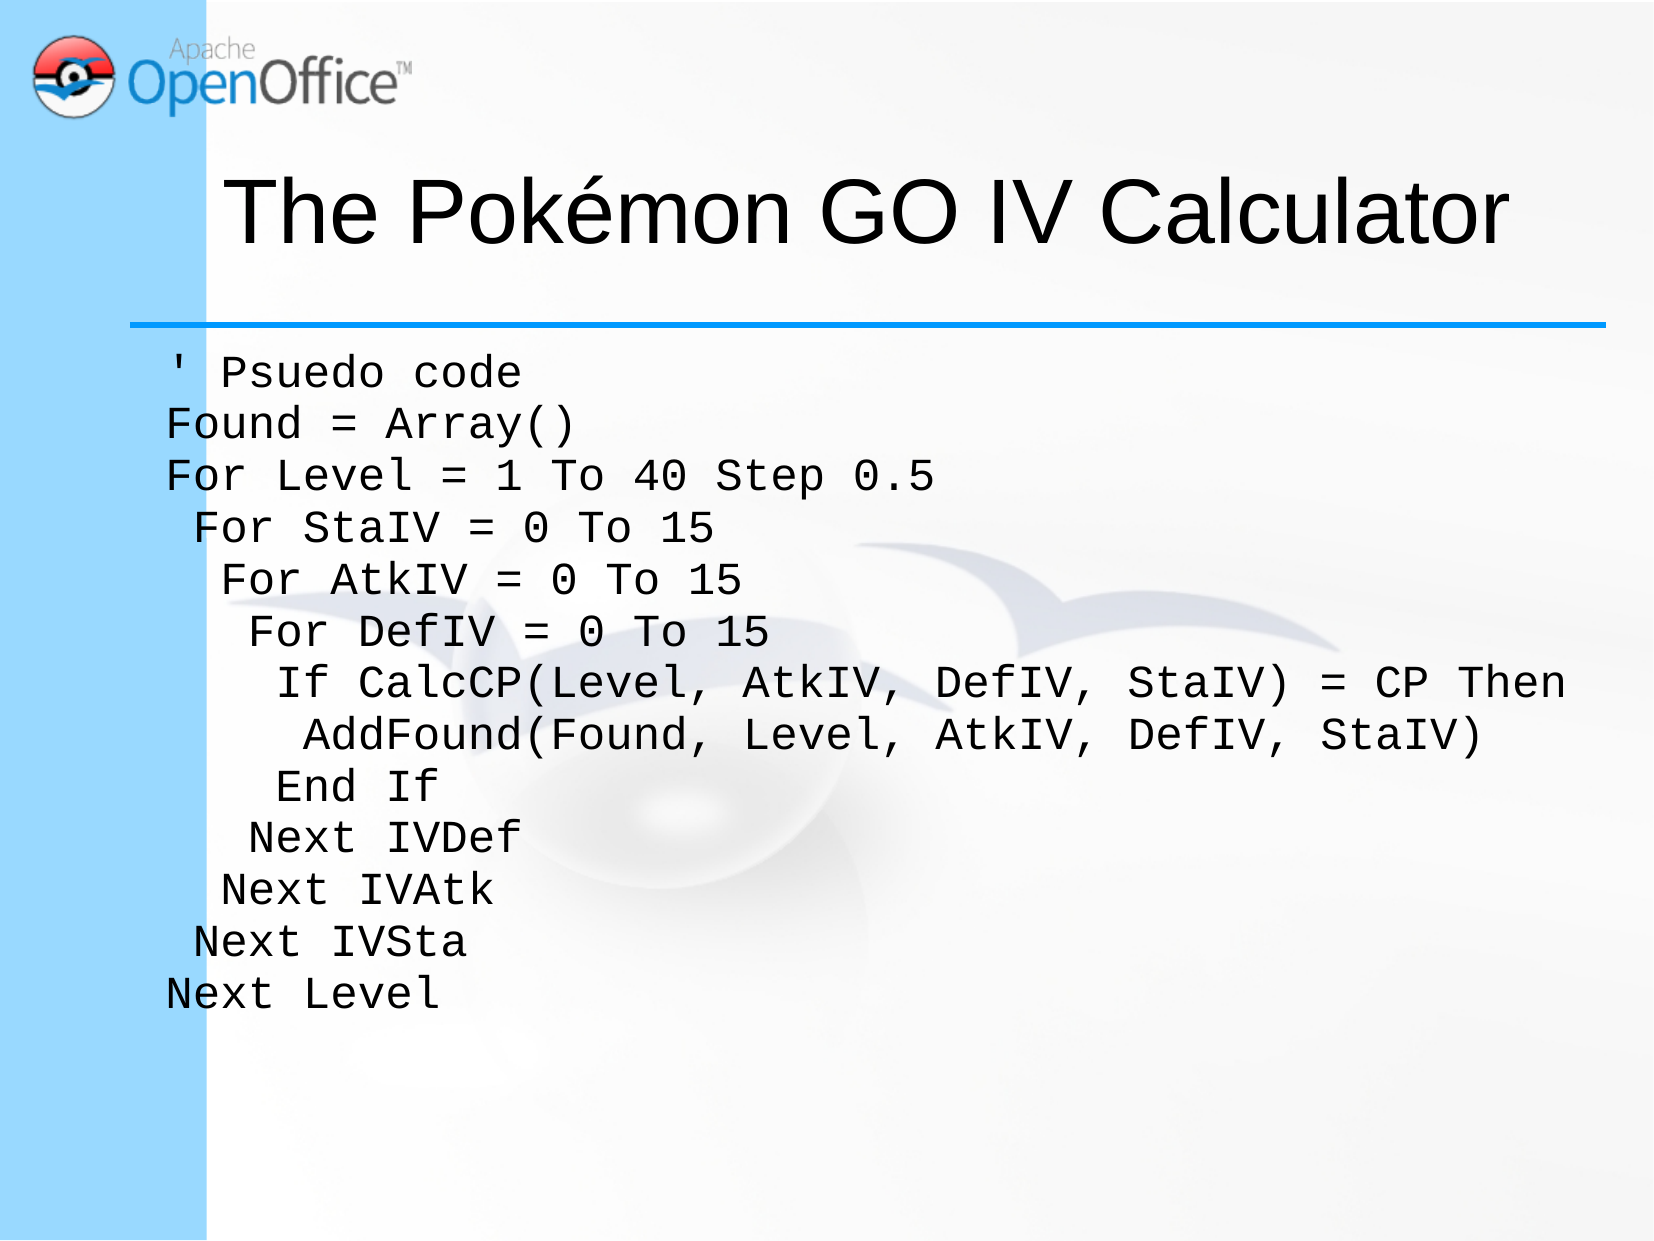

# The Pokémon GO IV Calculator
' Psuedo code
Found = Array()
For Level = 1 To 40 Step 0.5
 For StaIV = 0 To 15
 For AtkIV = 0 To 15
 For DefIV = 0 To 15
 If CalcCP(Level, AtkIV, DefIV, StaIV) = CP Then
 AddFound(Found, Level, AtkIV, DefIV, StaIV)
 End If
 Next IVDef
 Next IVAtk
 Next IVSta
Next Level